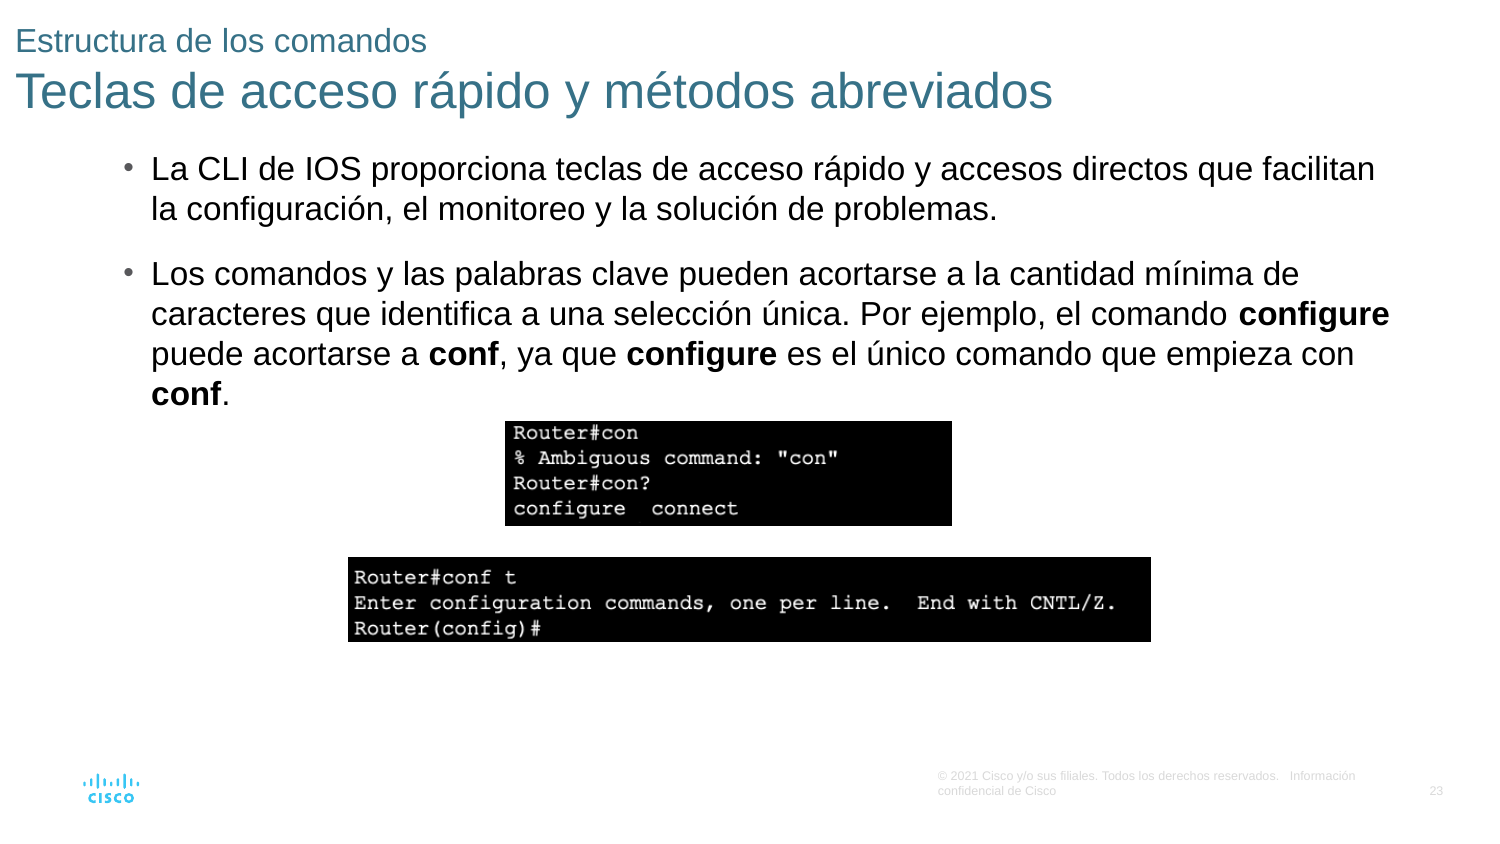

# Estructura de los comandos Teclas de acceso rápido y métodos abreviados
La CLI de IOS proporciona teclas de acceso rápido y accesos directos que facilitan la configuración, el monitoreo y la solución de problemas.
Los comandos y las palabras clave pueden acortarse a la cantidad mínima de caracteres que identifica a una selección única. Por ejemplo, el comando configure puede acortarse a conf, ya que configure es el único comando que empieza con conf.